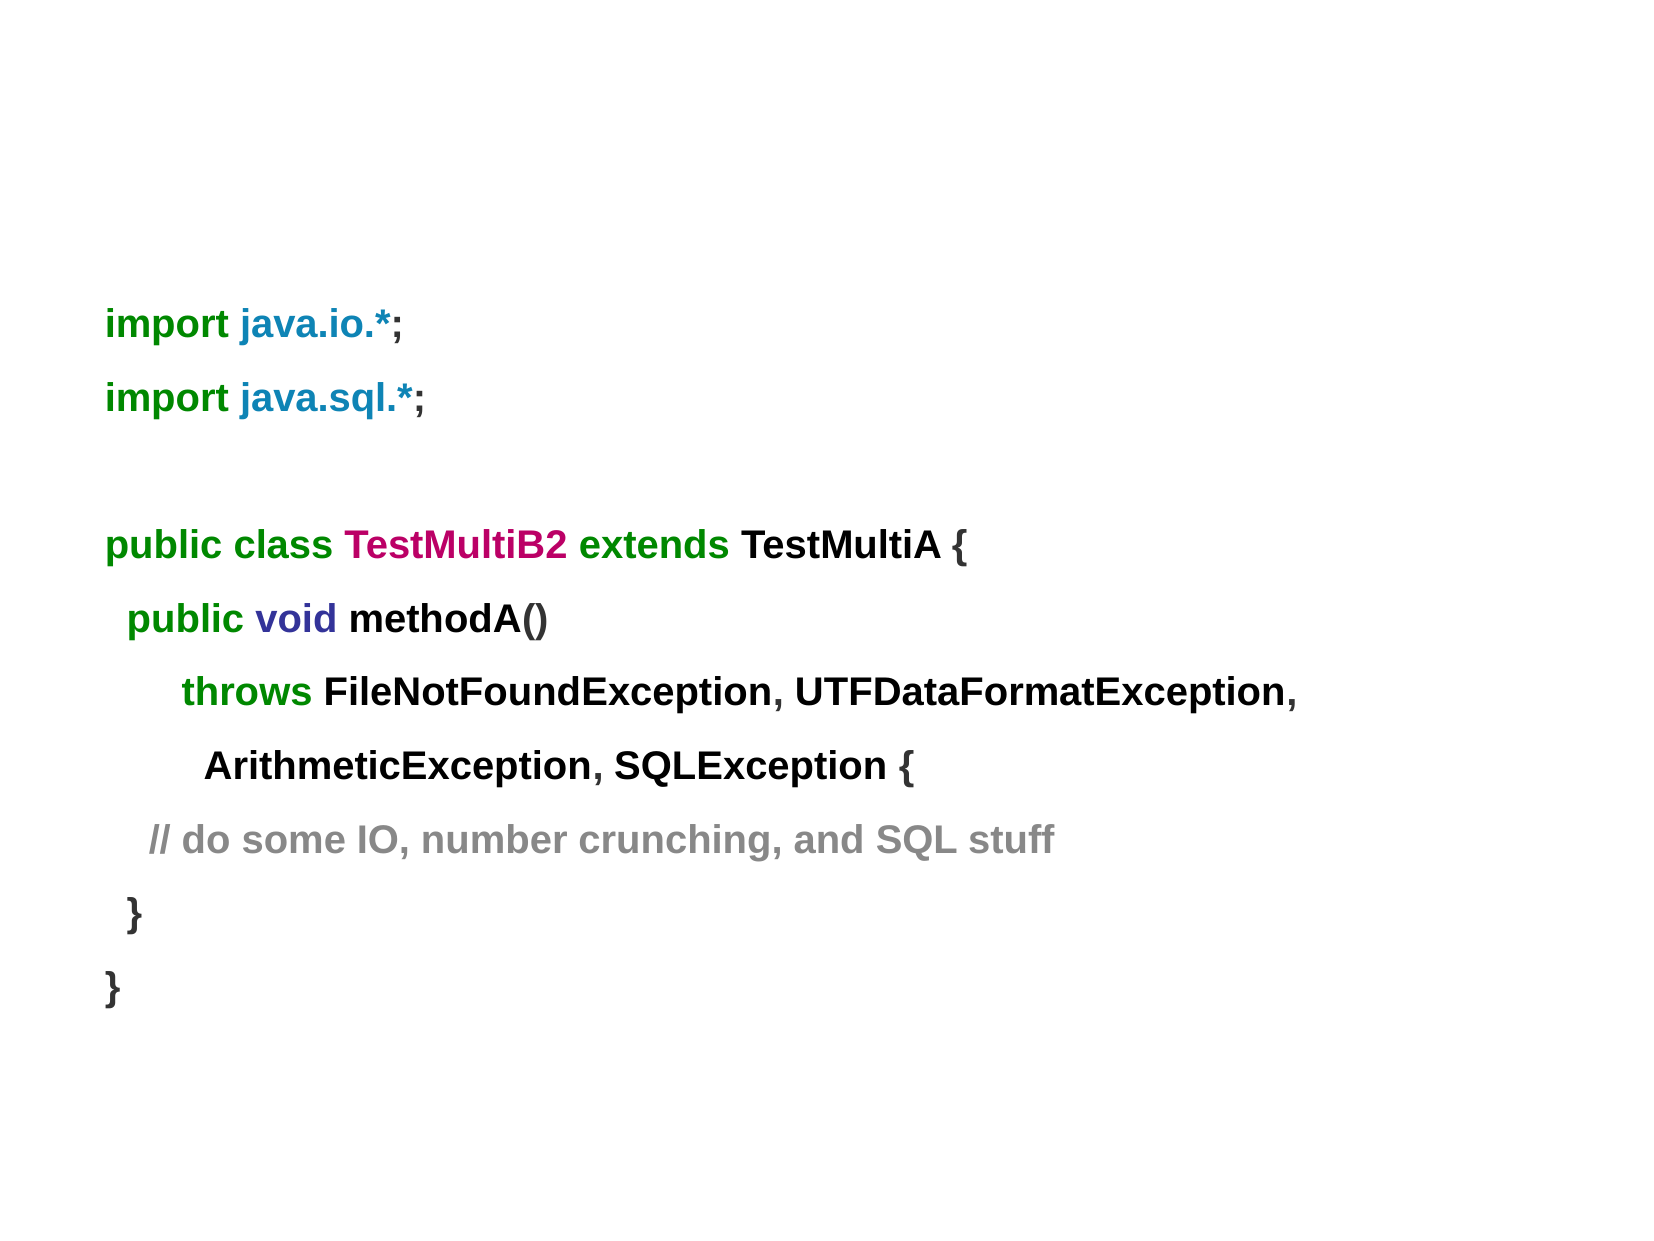

#
 import java.io.*;
 import java.sql.*;
 public class TestMultiB2 extends TestMultiA {
 public void methodA()
 throws FileNotFoundException, UTFDataFormatException,
 ArithmeticException, SQLException {
 // do some IO, number crunching, and SQL stuff
 }
 }